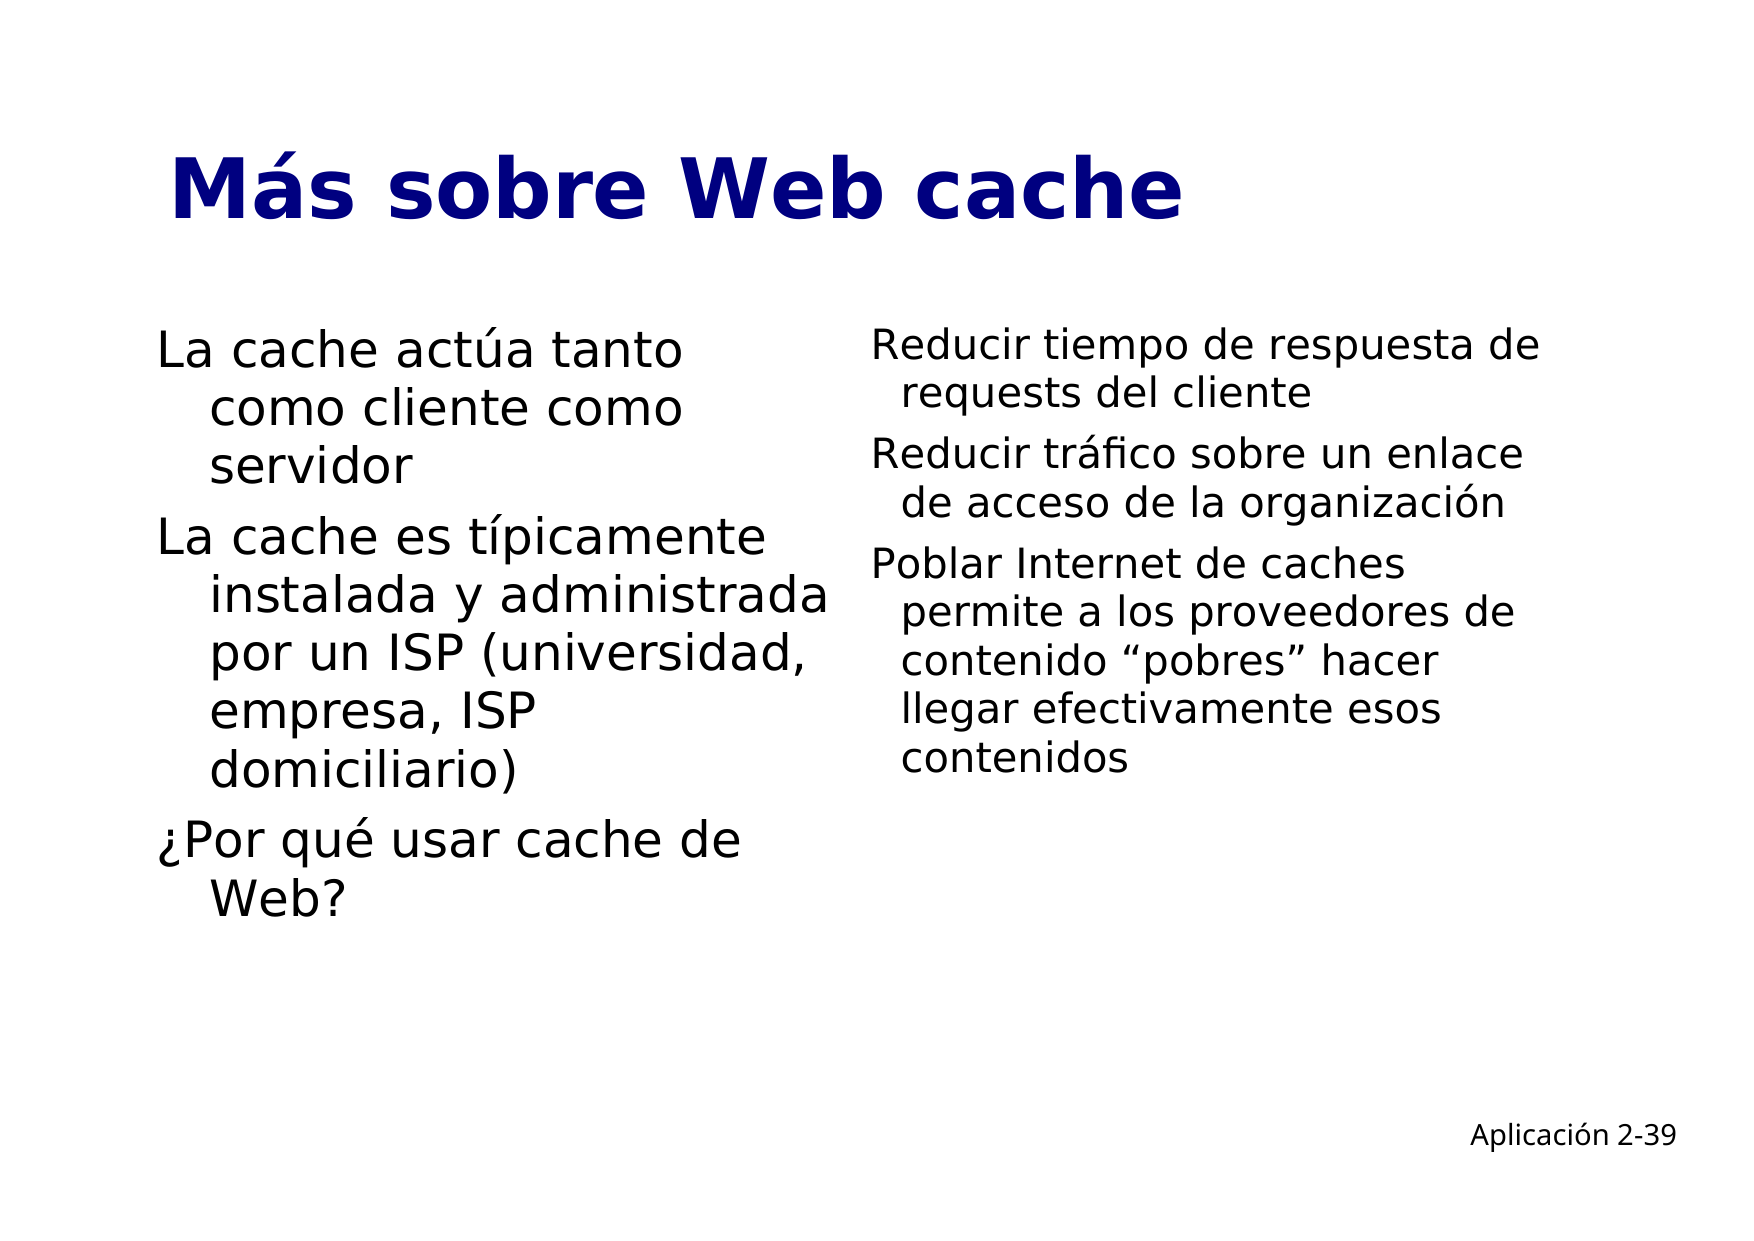

# Más sobre Web cache
La cache actúa tanto como cliente como servidor
La cache es típicamente instalada y administrada por un ISP (universidad, empresa, ISP domiciliario)
¿Por qué usar cache de Web?
Reducir tiempo de respuesta de requests del cliente
Reducir tráfico sobre un enlace de acceso de la organización
Poblar Internet de caches permite a los proveedores de contenido “pobres” hacer llegar efectivamente esos contenidos